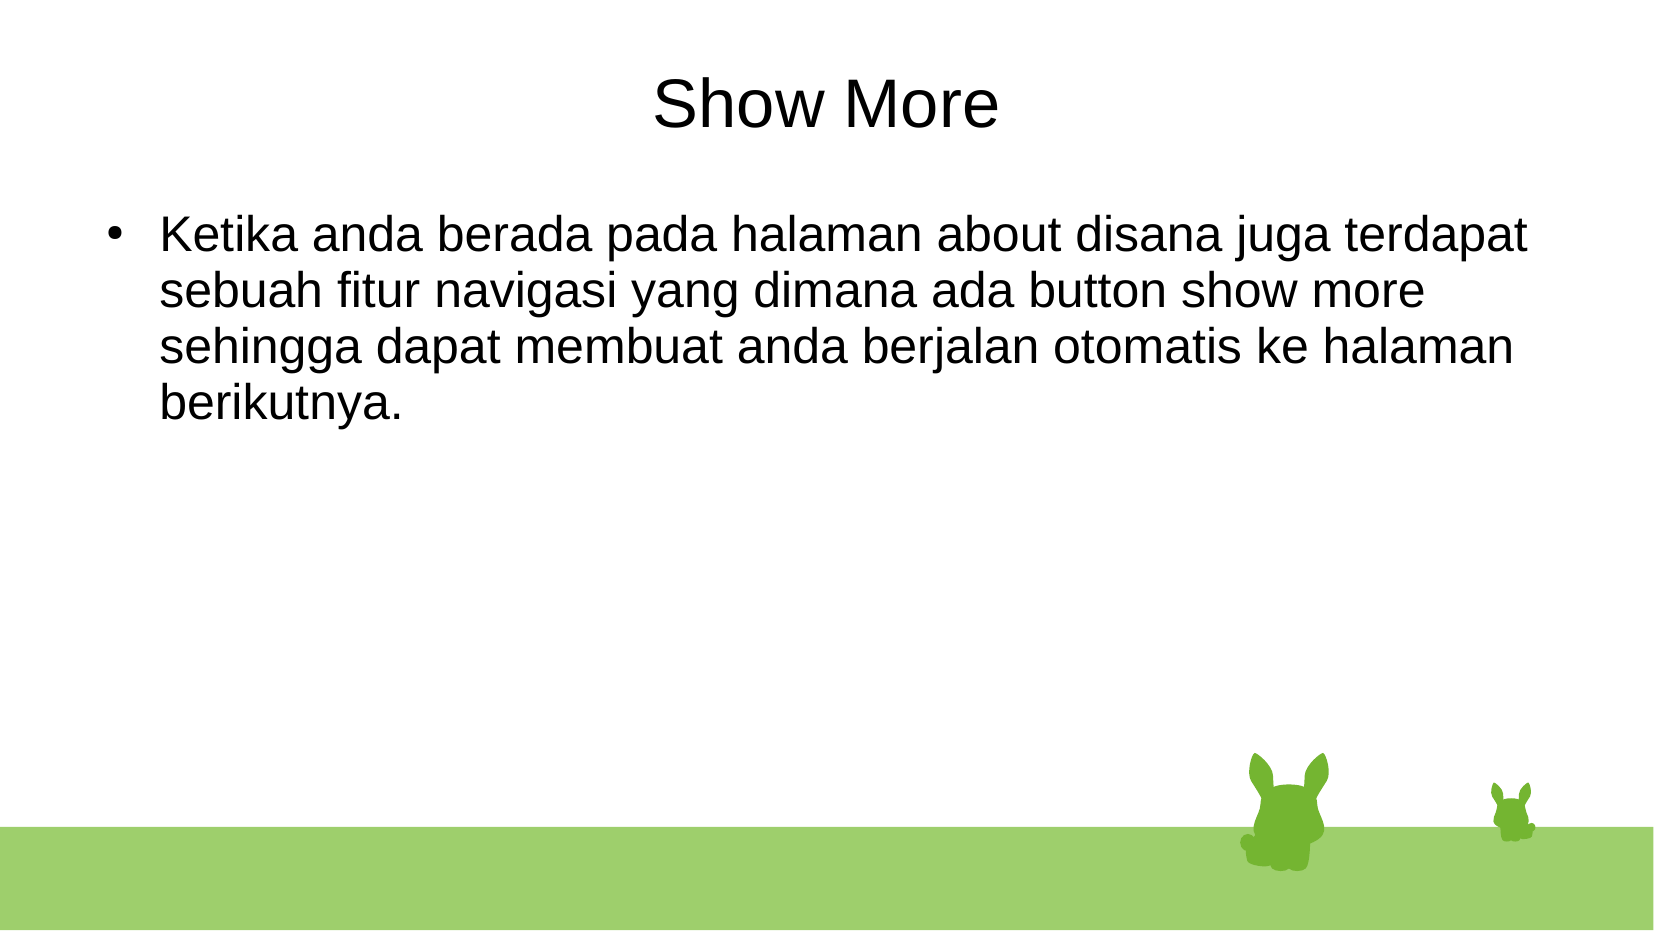

# Show More
Ketika anda berada pada halaman about disana juga terdapat sebuah fitur navigasi yang dimana ada button show more sehingga dapat membuat anda berjalan otomatis ke halaman berikutnya.